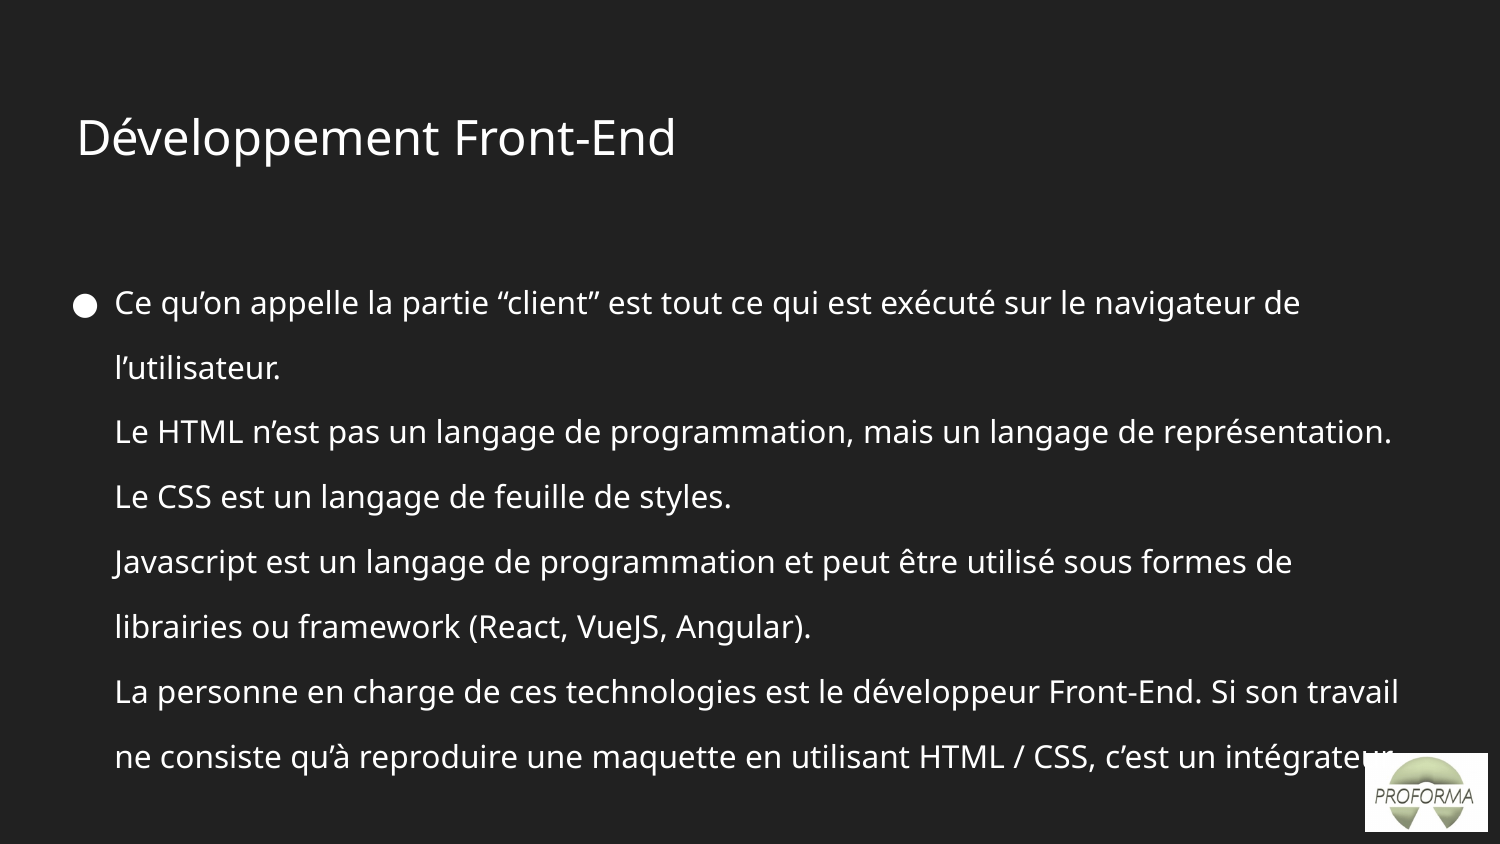

# Développement Front-End
Ce qu’on appelle la partie “client” est tout ce qui est exécuté sur le navigateur de l’utilisateur.
Le HTML n’est pas un langage de programmation, mais un langage de représentation. Le CSS est un langage de feuille de styles.
Javascript est un langage de programmation et peut être utilisé sous formes de librairies ou framework (React, VueJS, Angular).
La personne en charge de ces technologies est le développeur Front-End. Si son travail ne consiste qu’à reproduire une maquette en utilisant HTML / CSS, c’est un intégrateur.